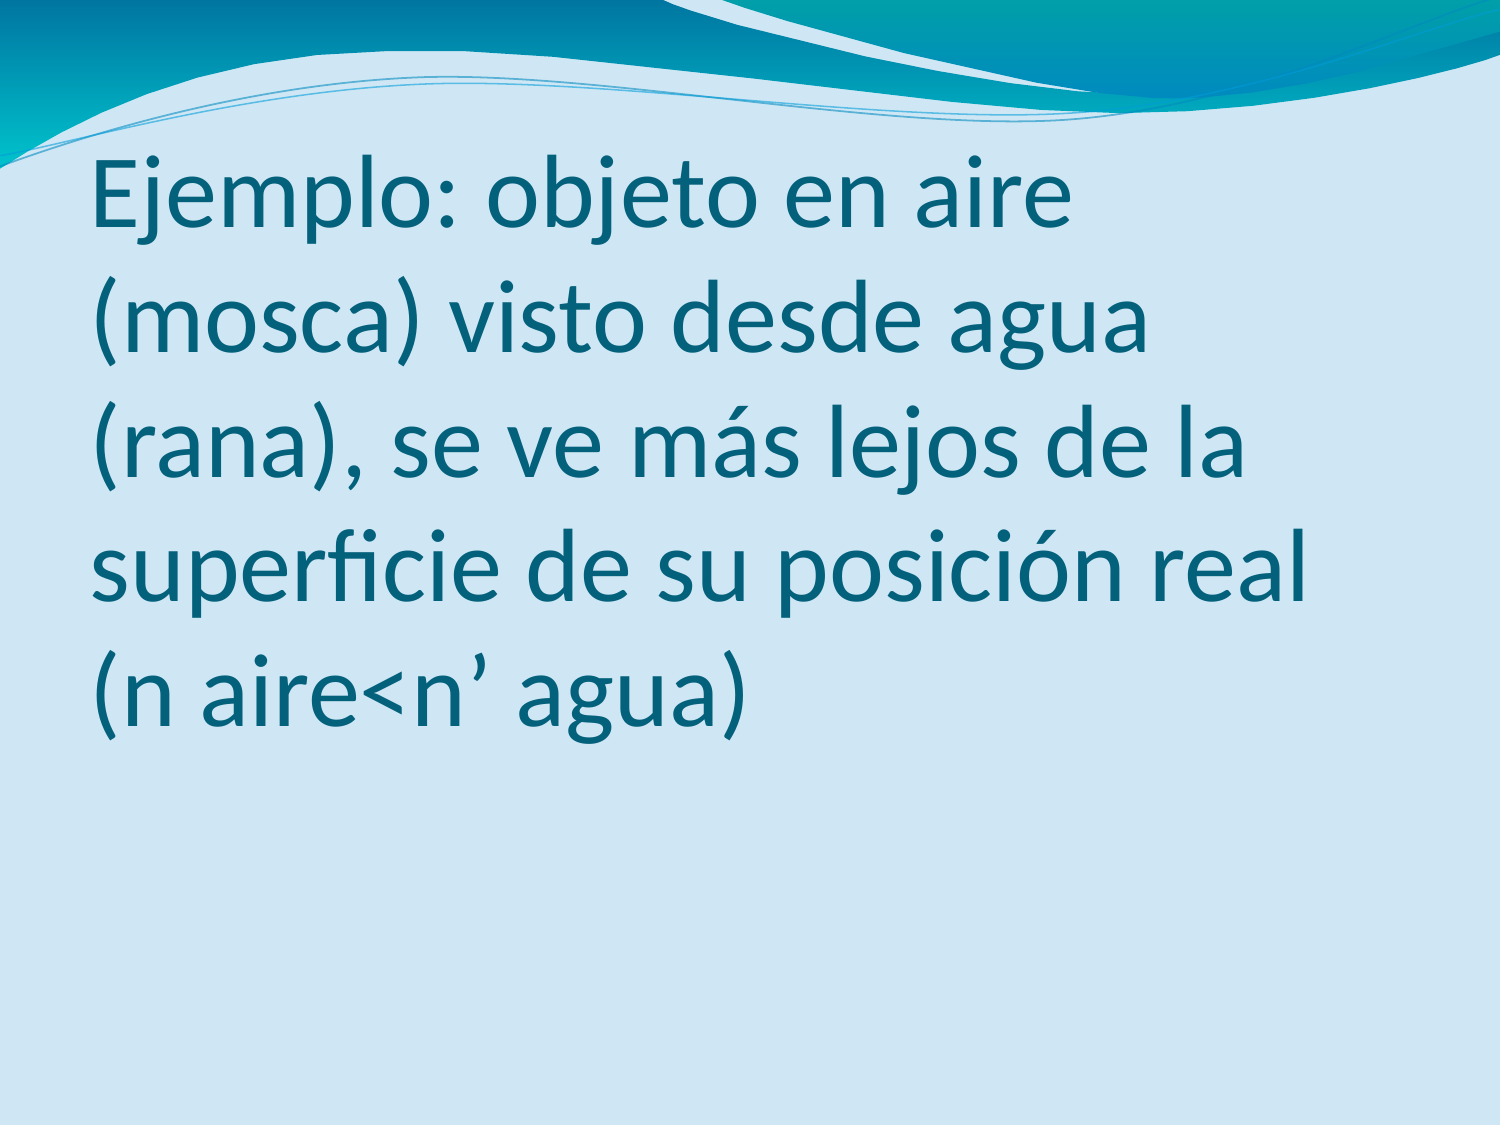

# Ejemplo: objeto en aire (mosca) visto desde agua (rana), se ve más lejos de la superficie de su posición real (n aire<n’ agua)